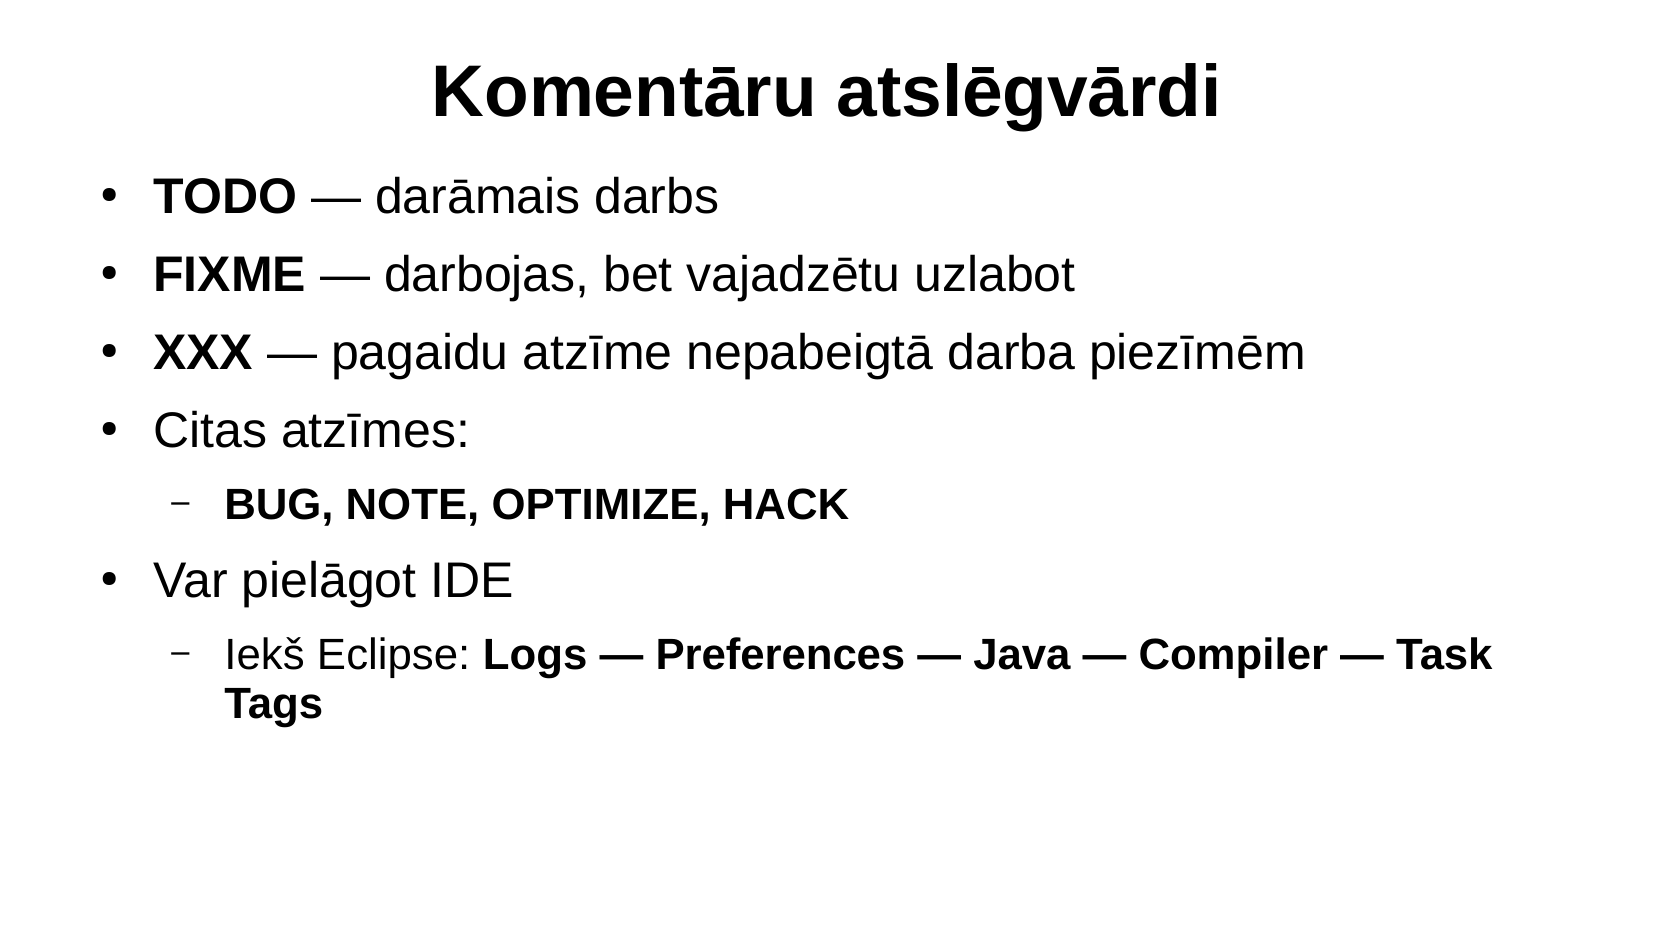

# Komentāru atslēgvārdi
TODO — darāmais darbs
FIXME — darbojas, bet vajadzētu uzlabot
XXX — pagaidu atzīme nepabeigtā darba piezīmēm
Citas atzīmes:
BUG, NOTE, OPTIMIZE, HACK
Var pielāgot IDE
Iekš Eclipse: Logs — Preferences — Java — Compiler — Task Tags